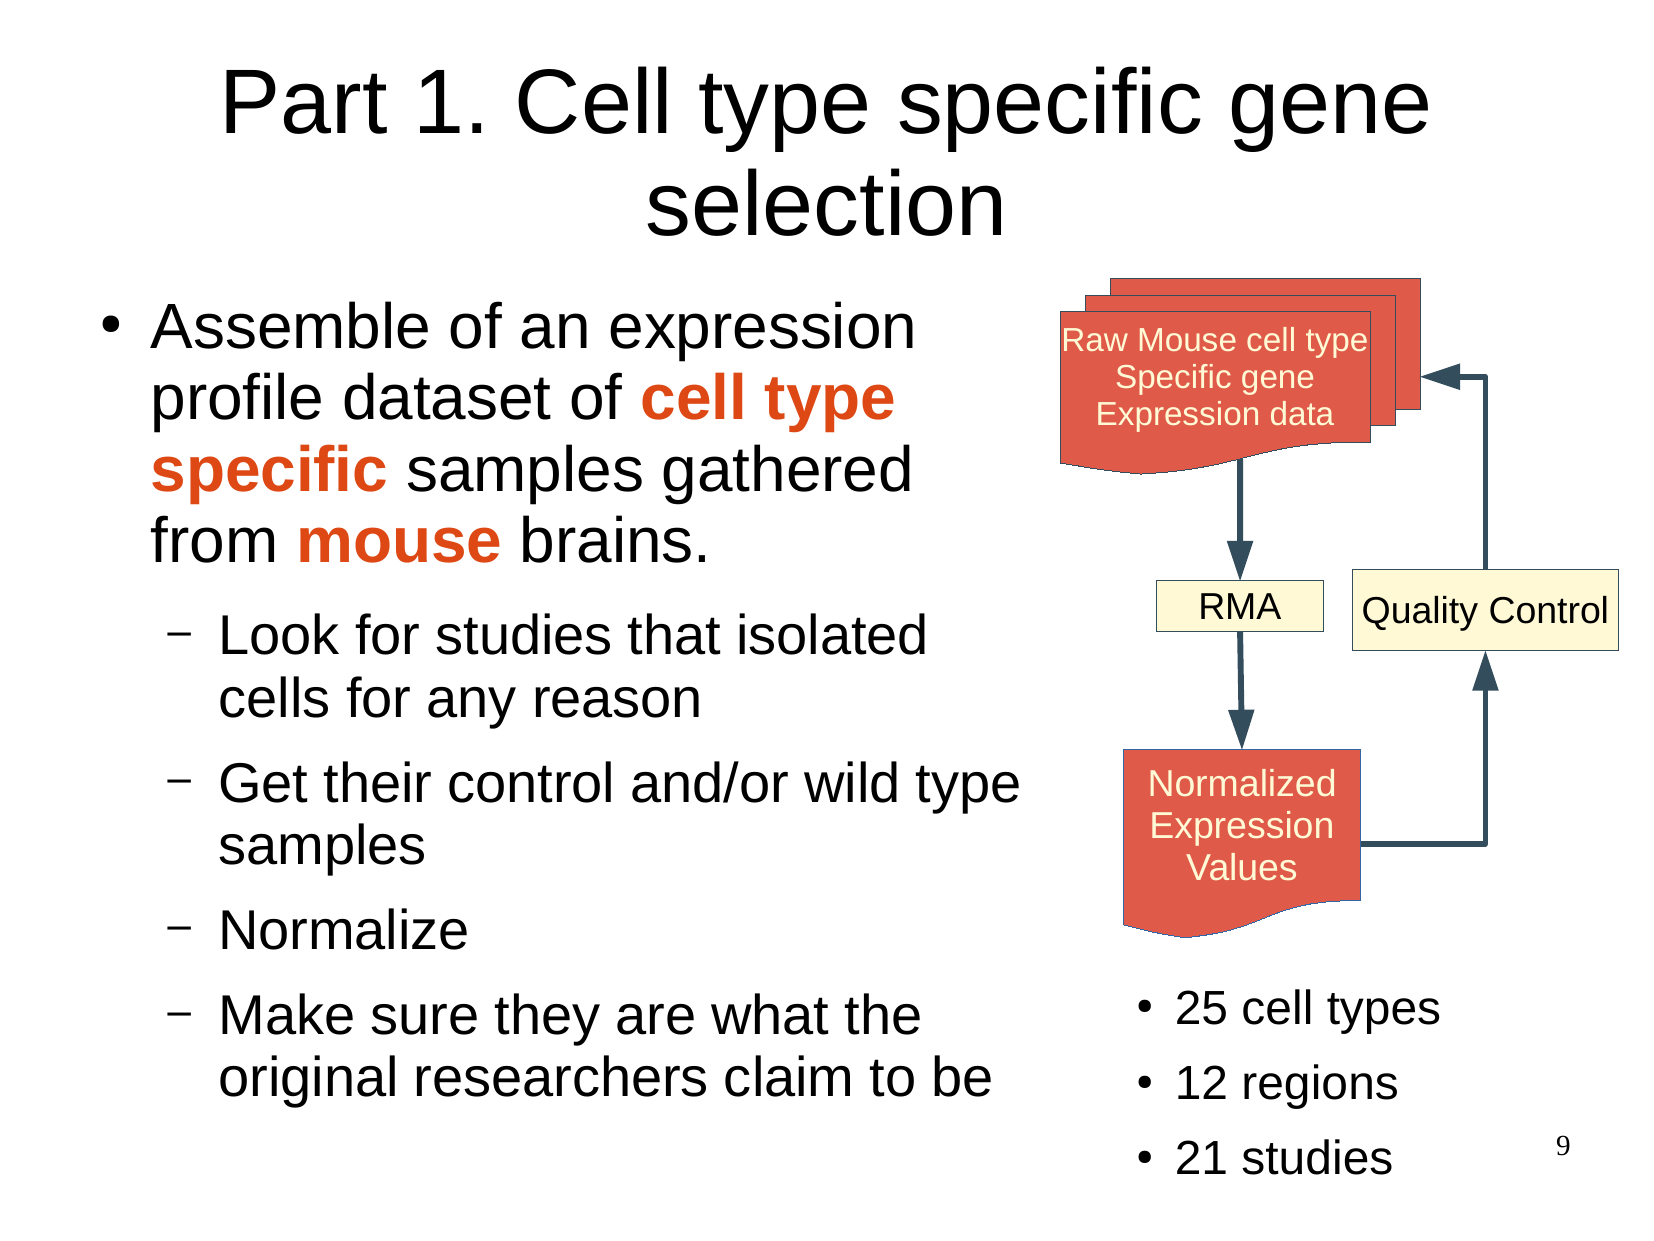

# Part 1. Cell type specific gene selection
Raw Mouse cell type
Specific gene
Expression data
Assemble of an expression profile dataset of cell type specific samples gathered from mouse brains.
Look for studies that isolated cells for any reason
Get their control and/or wild type samples
Normalize
Make sure they are what the original researchers claim to be
Quality Control
RMA
Normalized
Expression
Values
25 cell types
12 regions
21 studies
9